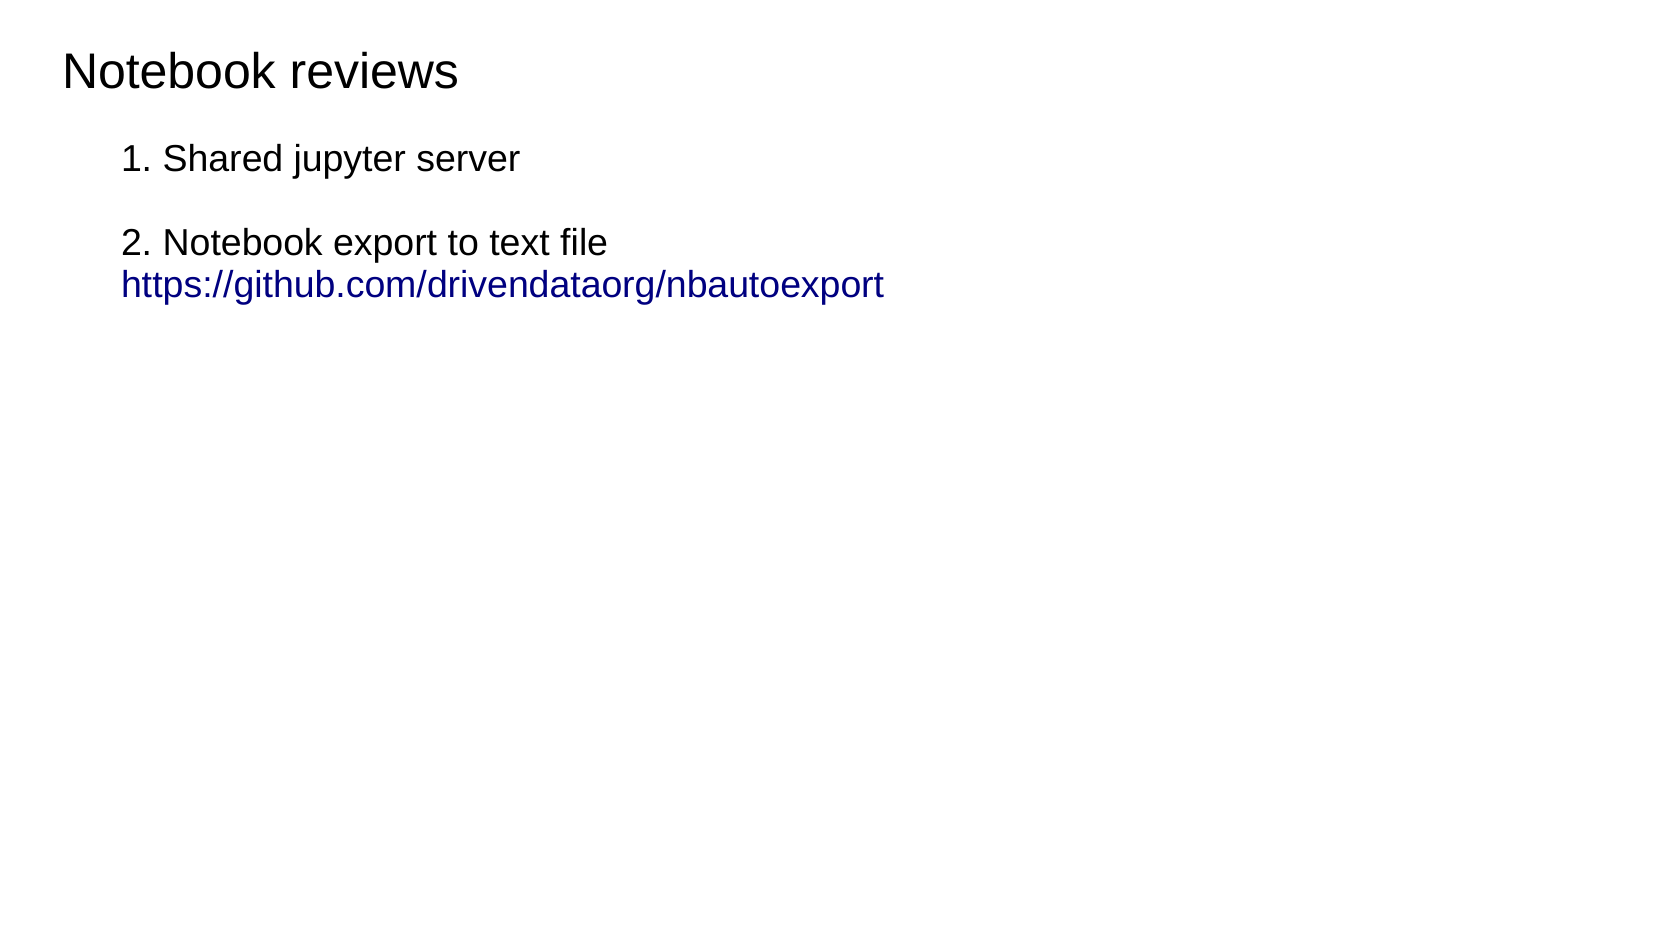

Notebook reviews
1. Shared jupyter server
2. Notebook export to text file
https://github.com/drivendataorg/nbautoexport